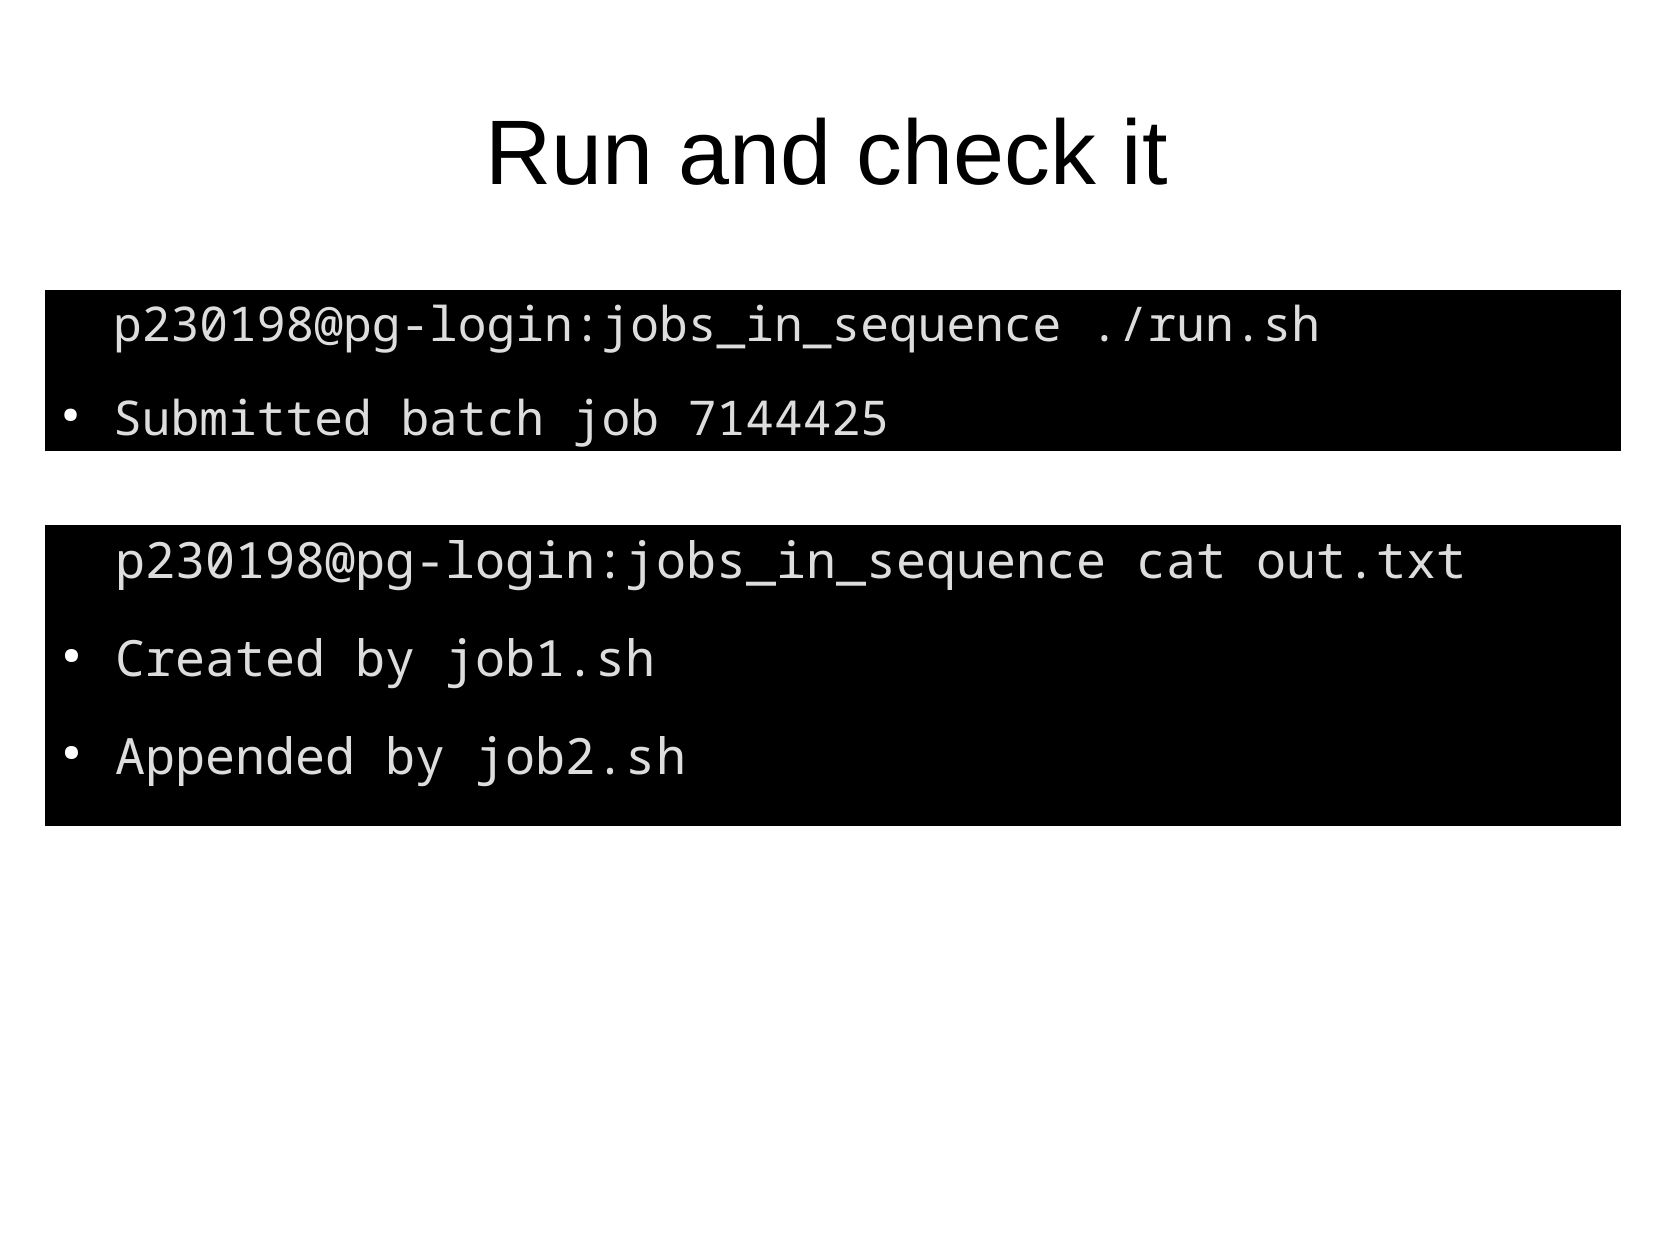

# Run and check it
p230198@pg-login:jobs_in_sequence ./run.sh
Submitted batch job 7144425
p230198@pg-login:jobs_in_sequence cat out.txt
Created by job1.sh
Appended by job2.sh